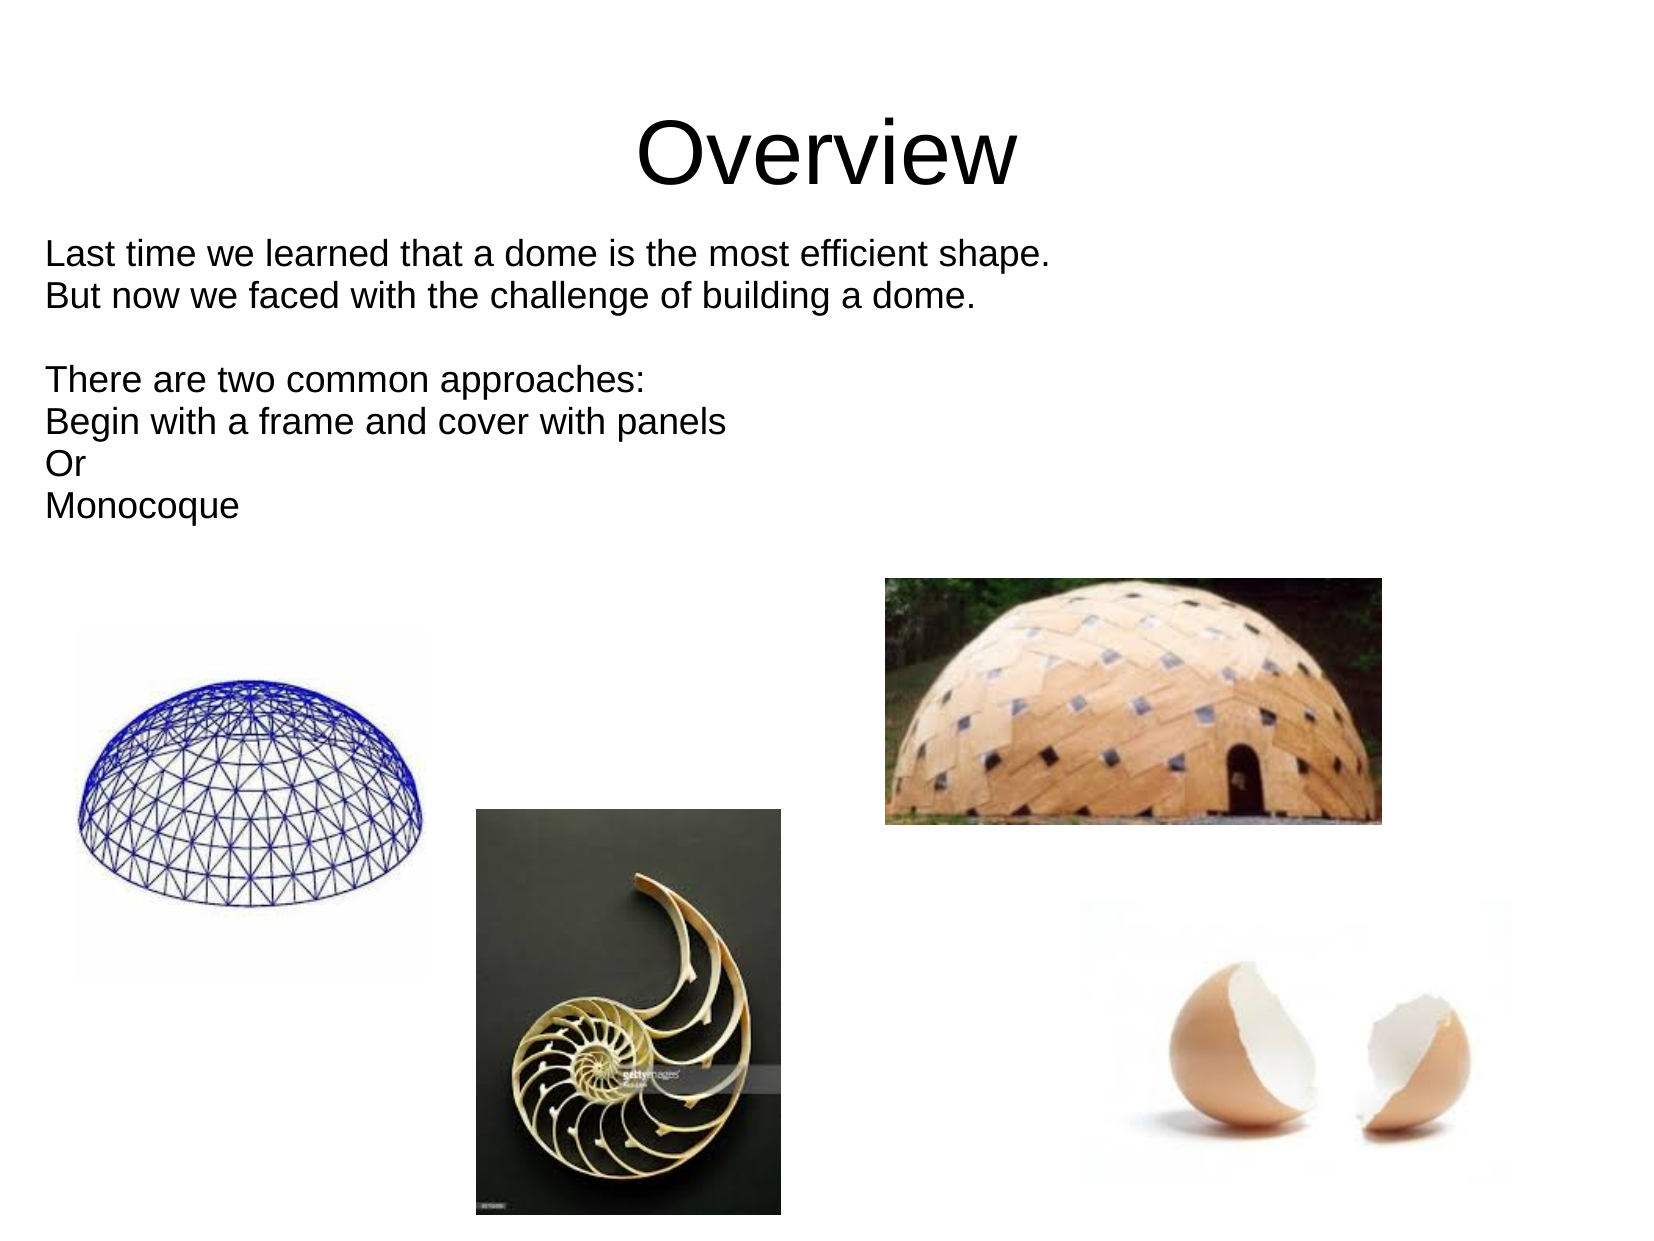

# Overview
Last time we learned that a dome is the most efficient shape.
But now we faced with the challenge of building a dome.
There are two common approaches:
Begin with a frame and cover with panels
Or
Monocoque